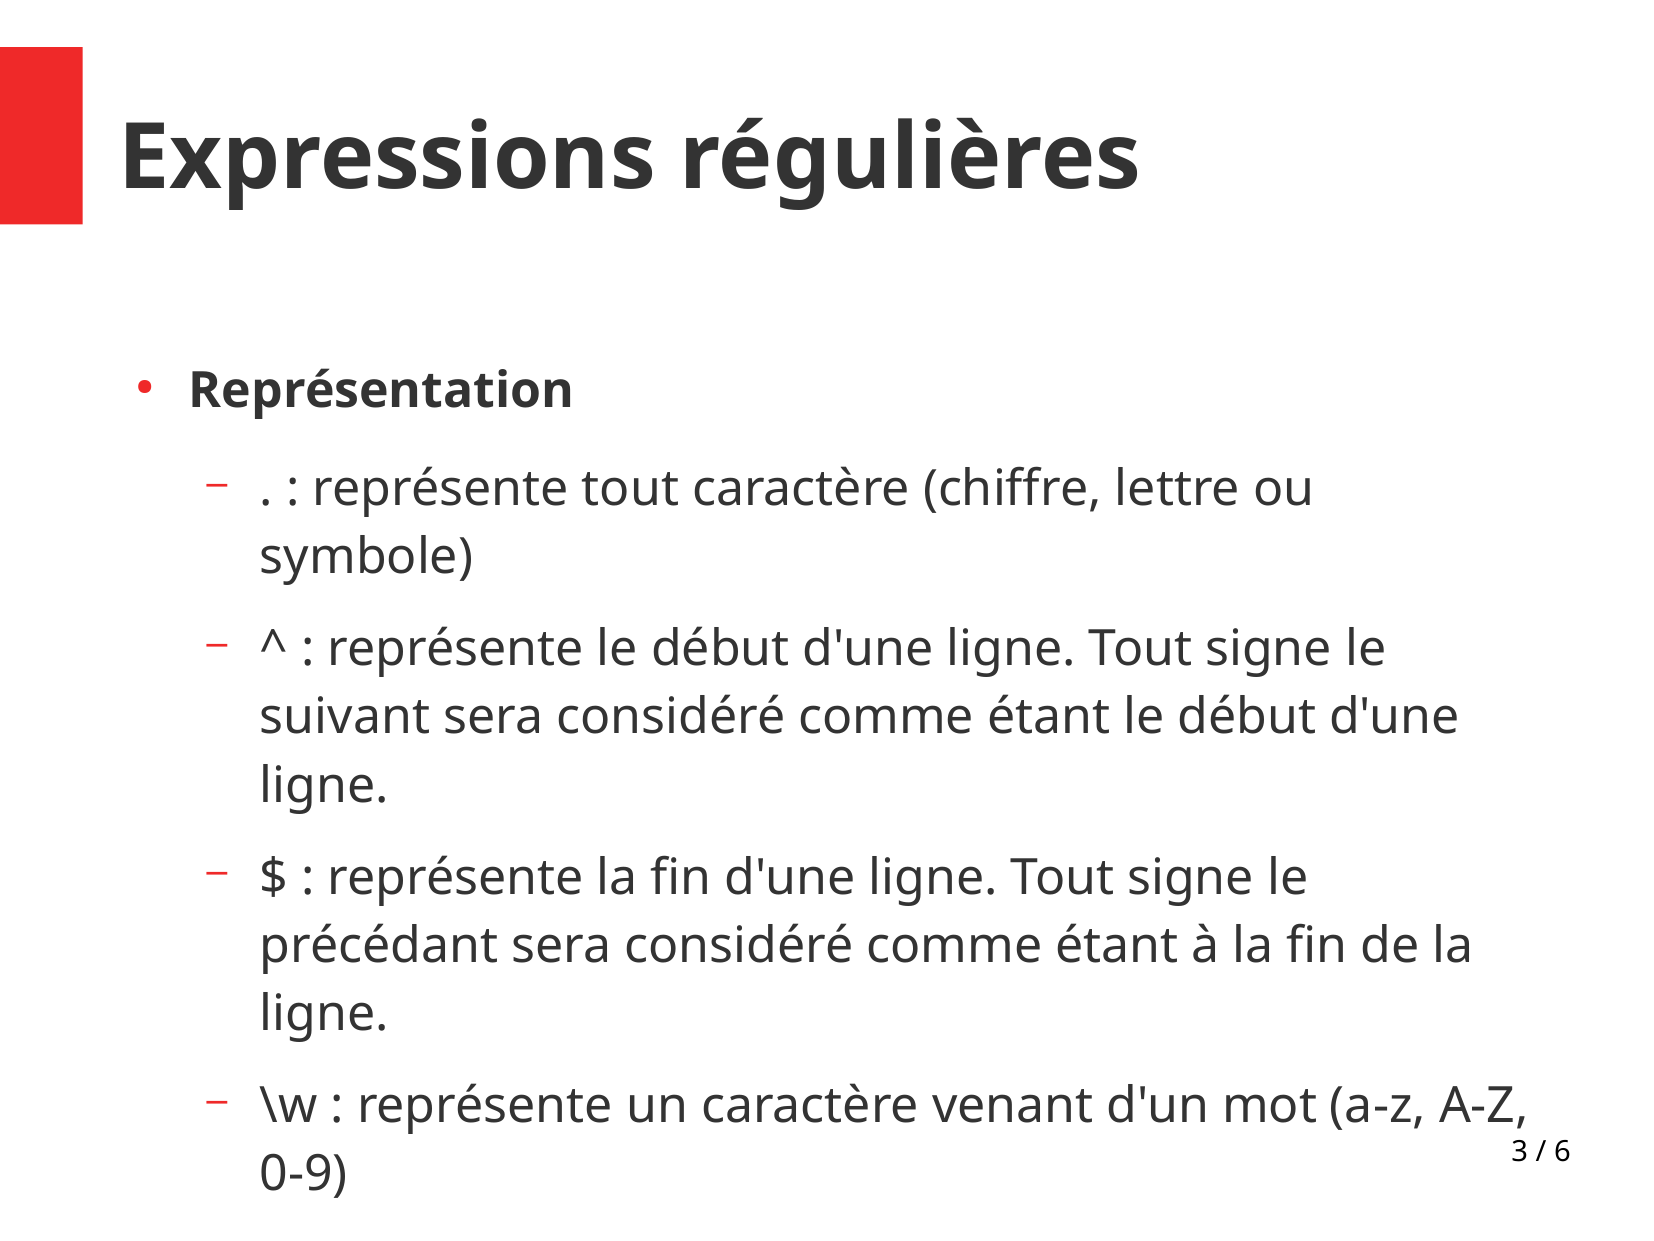

# Expressions régulières
Représentation
. : représente tout caractère (chiffre, lettre ou symbole)
^ : représente le début d'une ligne. Tout signe le suivant sera considéré comme étant le début d'une ligne.
$ : représente la fin d'une ligne. Tout signe le précédant sera considéré comme étant à la fin de la ligne.
\w : représente un caractère venant d'un mot (a-z, A-Z, 0-9)
\d : représente un chiffre (0 - 9)
3